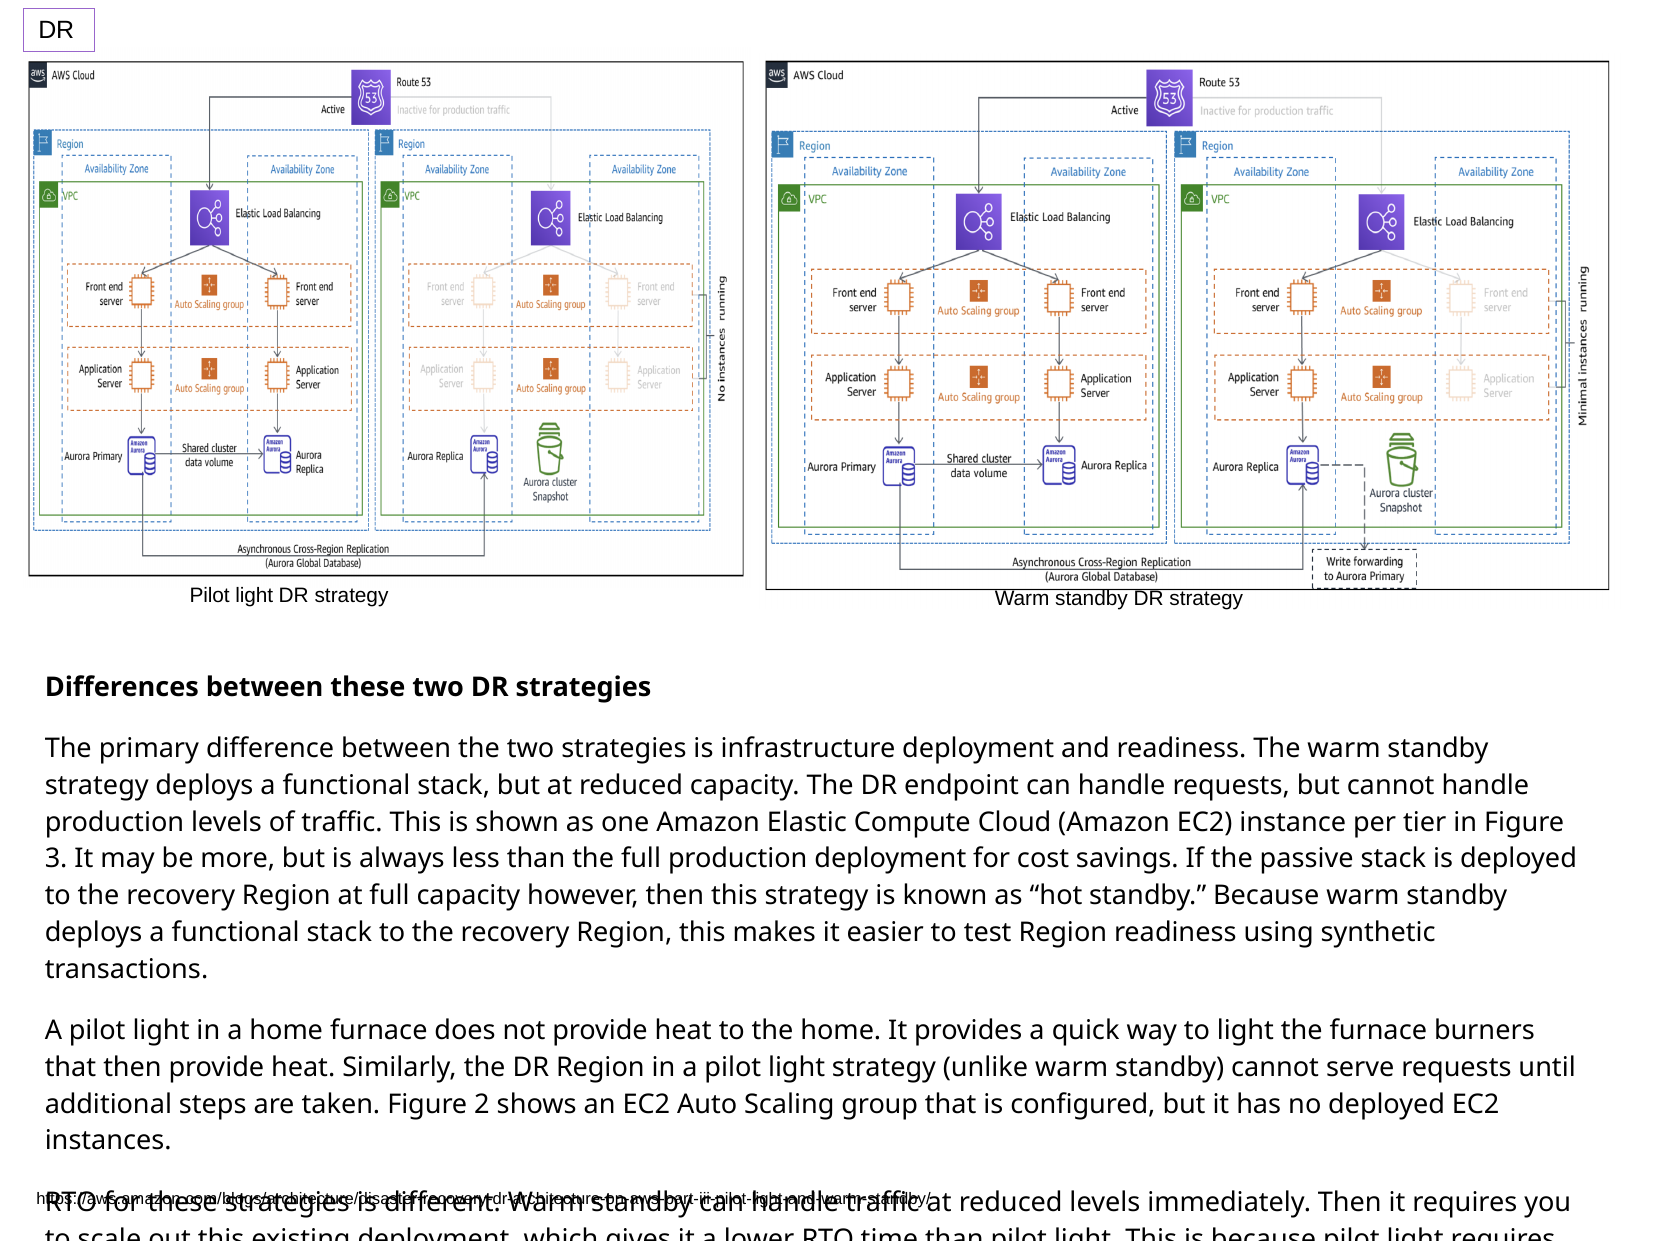

DR
Pilot light DR strategy
Warm standby DR strategy
Differences between these two DR strategies
The primary difference between the two strategies is infrastructure deployment and readiness. The warm standby strategy deploys a functional stack, but at reduced capacity. The DR endpoint can handle requests, but cannot handle production levels of traffic. This is shown as one Amazon Elastic Compute Cloud (Amazon EC2) instance per tier in Figure 3. It may be more, but is always less than the full production deployment for cost savings. If the passive stack is deployed to the recovery Region at full capacity however, then this strategy is known as “hot standby.” Because warm standby deploys a functional stack to the recovery Region, this makes it easier to test Region readiness using synthetic transactions.
A pilot light in a home furnace does not provide heat to the home. It provides a quick way to light the furnace burners that then provide heat. Similarly, the DR Region in a pilot light strategy (unlike warm standby) cannot serve requests until additional steps are taken. Figure 2 shows an EC2 Auto Scaling group that is configured, but it has no deployed EC2 instances.
RTO for these strategies is different. Warm standby can handle traffic at reduced levels immediately. Then it requires you to scale out this existing deployment, which gives it a lower RTO time than pilot light. This is because pilot light requires you to first deploy infrastructure and then scale out resources before the workload can handle requests.
https://aws.amazon.com/blogs/architecture/disaster-recovery-dr-architecture-on-aws-part-iii-pilot-light-and-warm-standby/